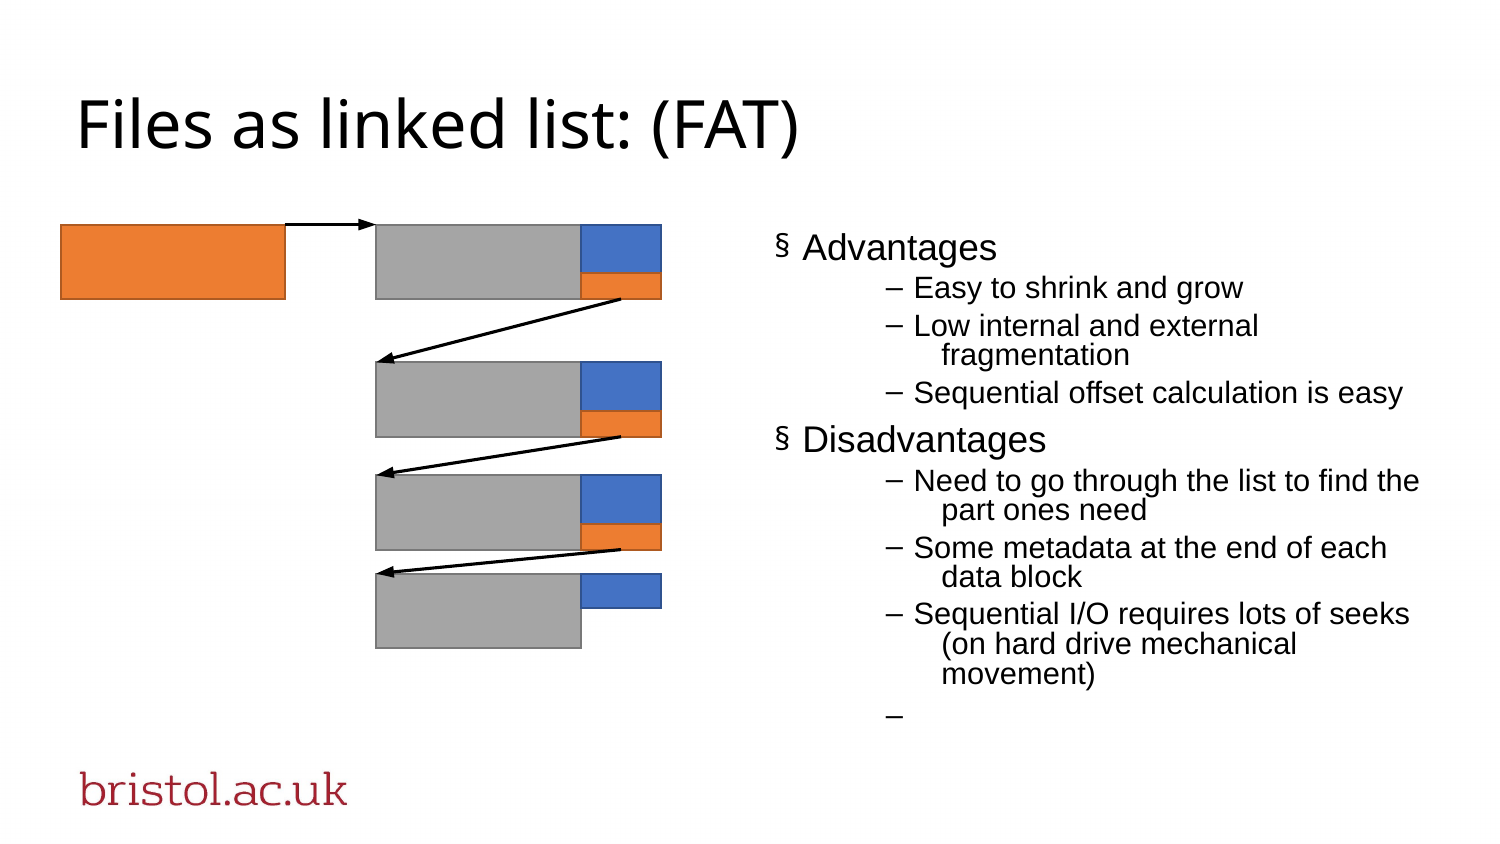

# Files as linked list: (FAT)
Advantages
Easy to shrink and grow
Low internal and external fragmentation
Sequential offset calculation is easy
Disadvantages
Need to go through the list to find the part ones need
Some metadata at the end of each data block
Sequential I/O requires lots of seeks (on hard drive mechanical movement)